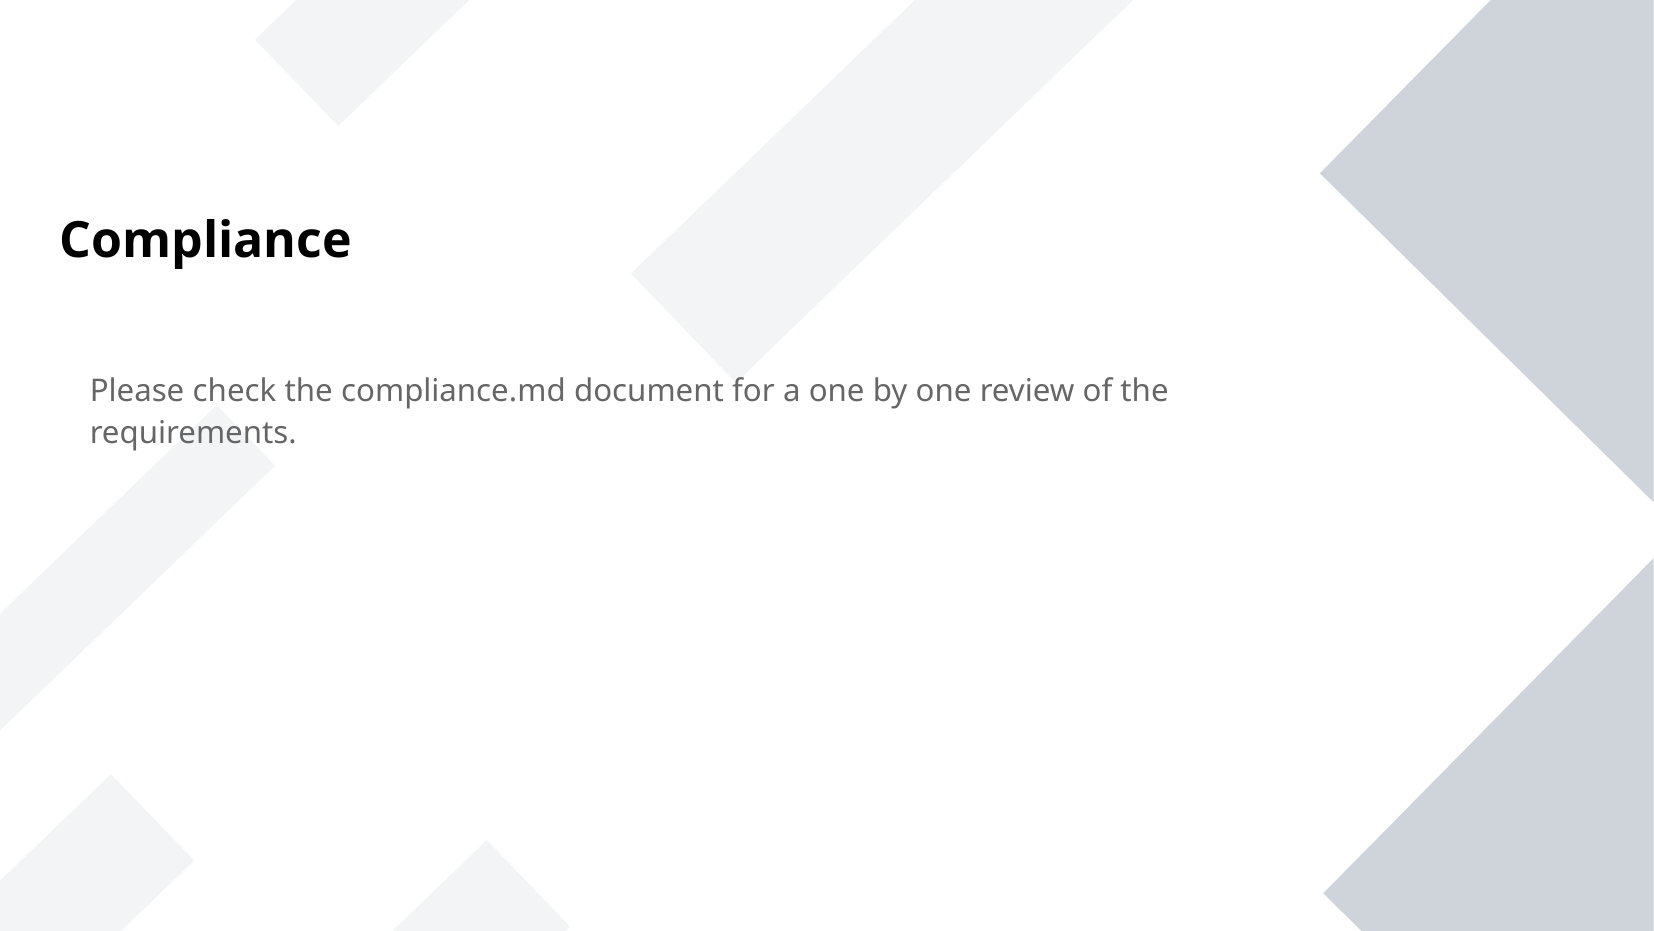

Compliance
Please check the compliance.md document for a one by one review of the requirements.